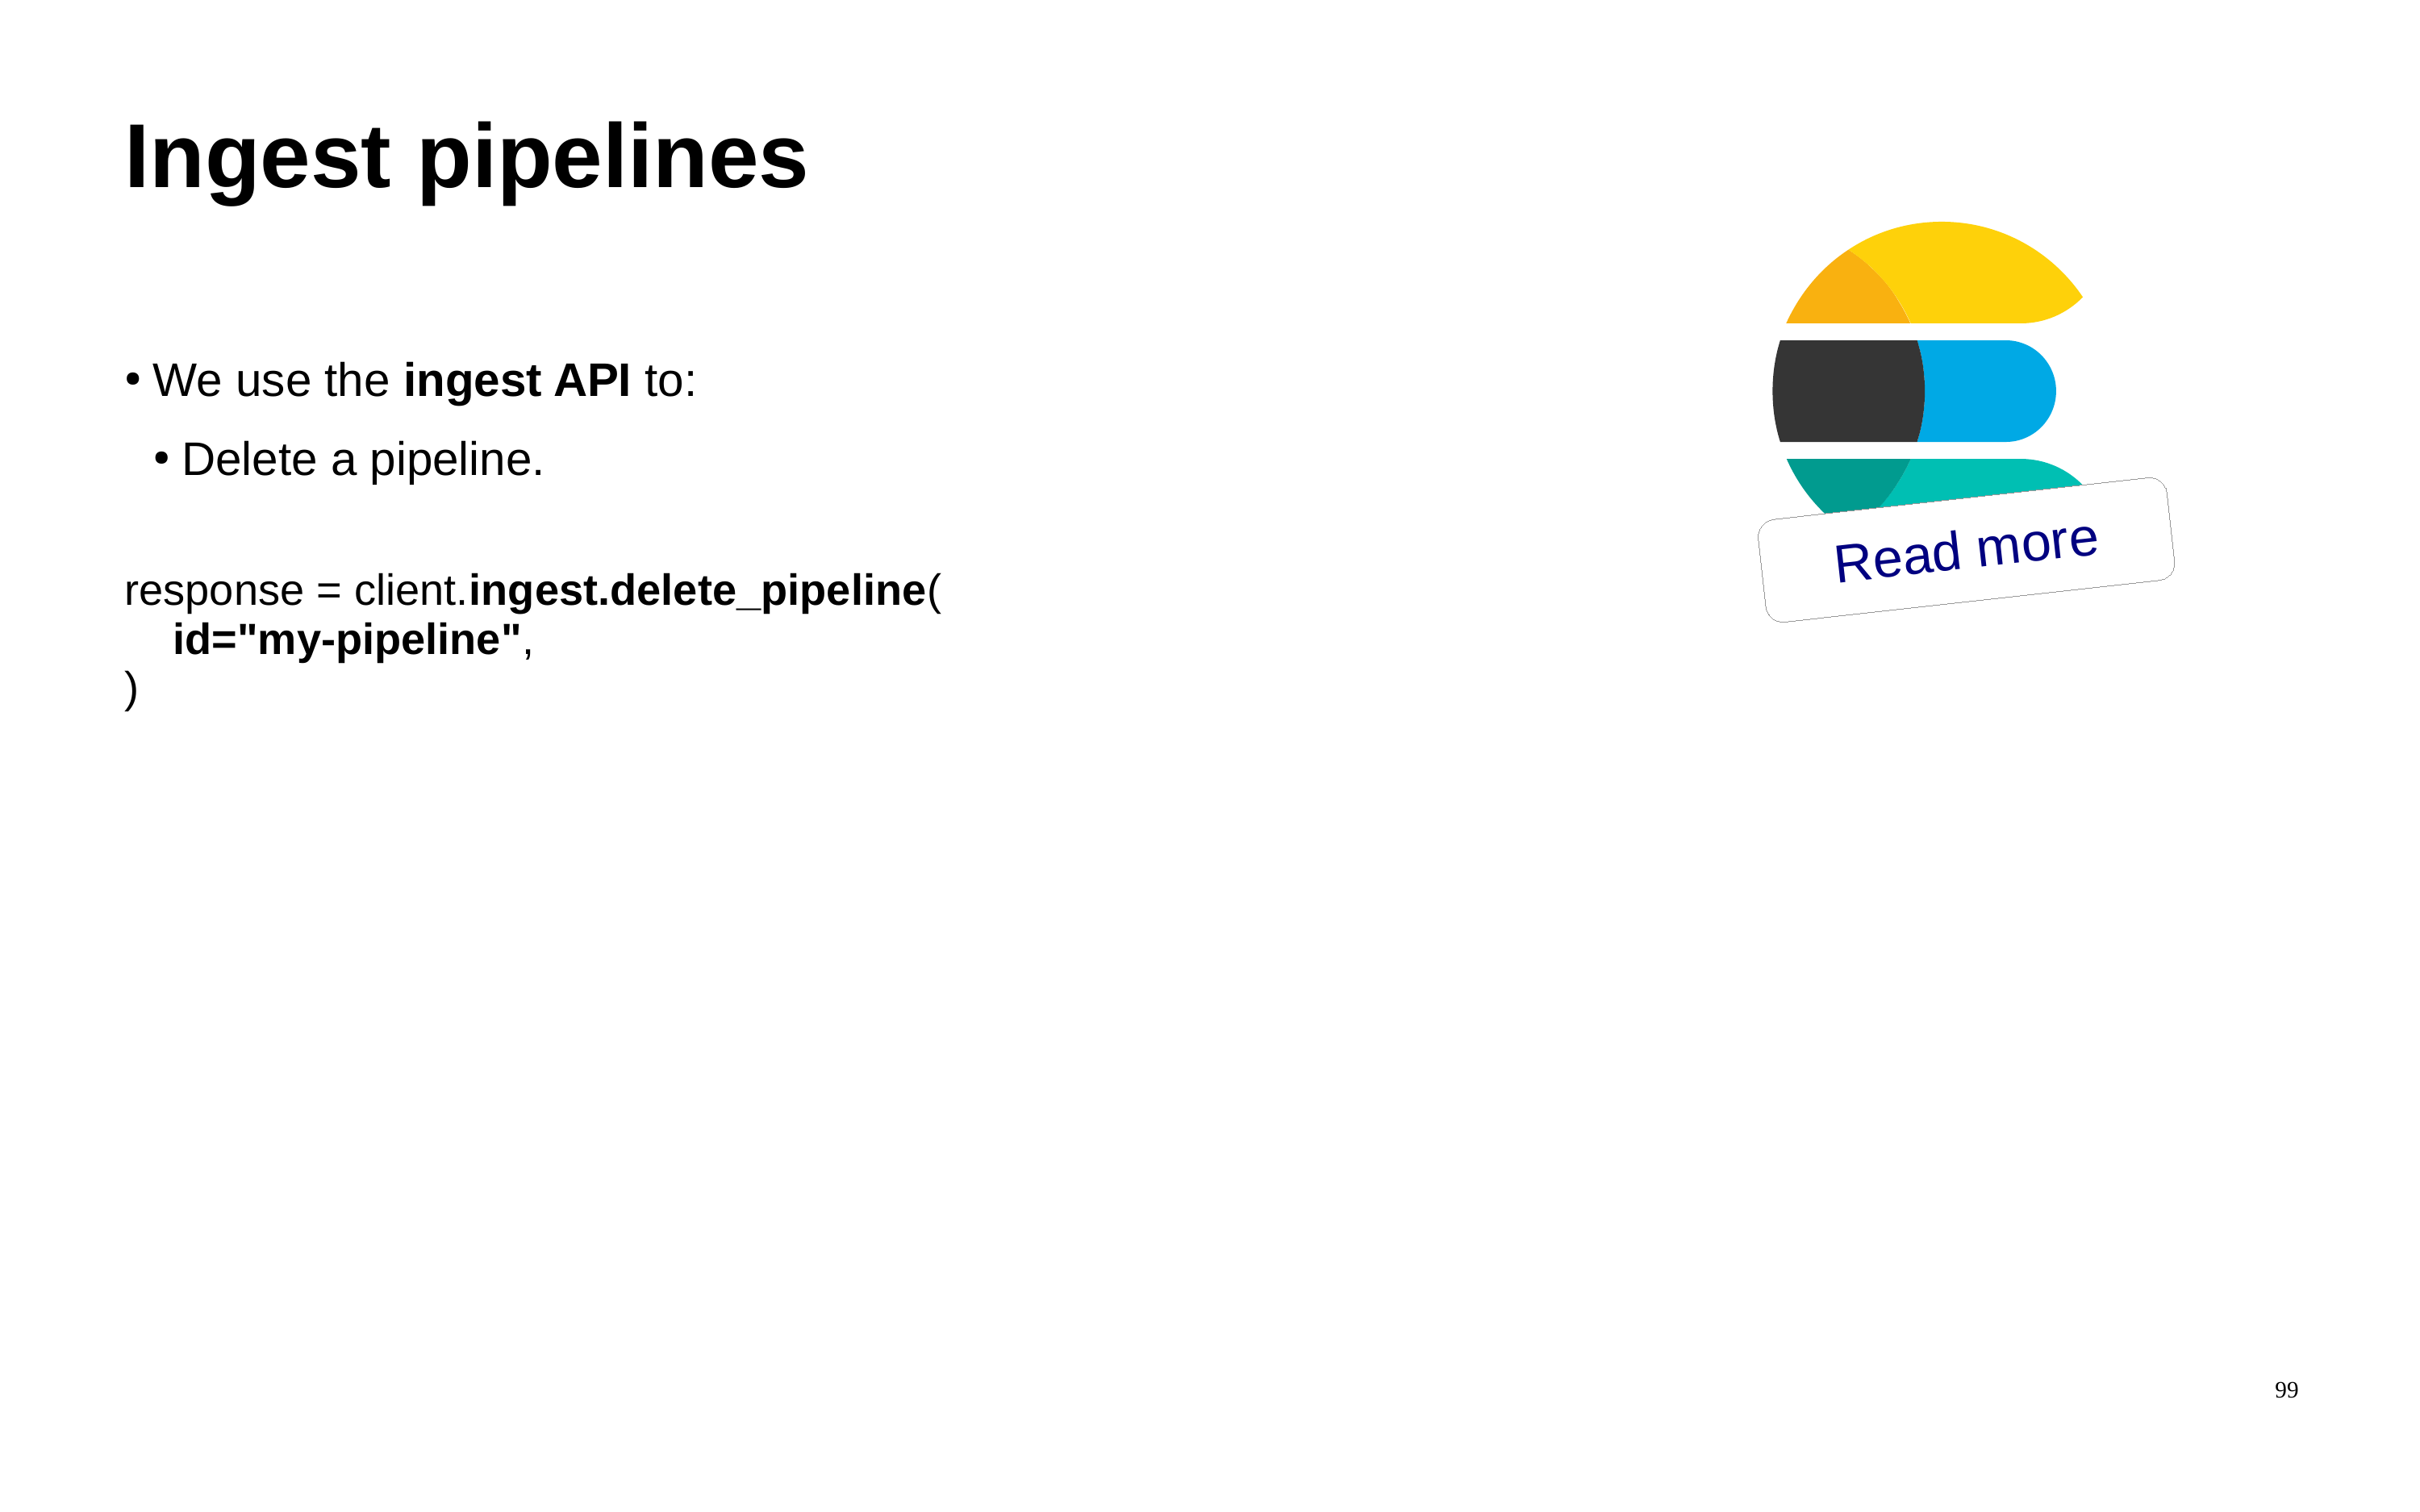

Ingest pipelines
We use the ingest API to:
Delete a pipeline.
Read more
response = client.ingest.delete_pipeline(
 id="my-pipeline",
)
99